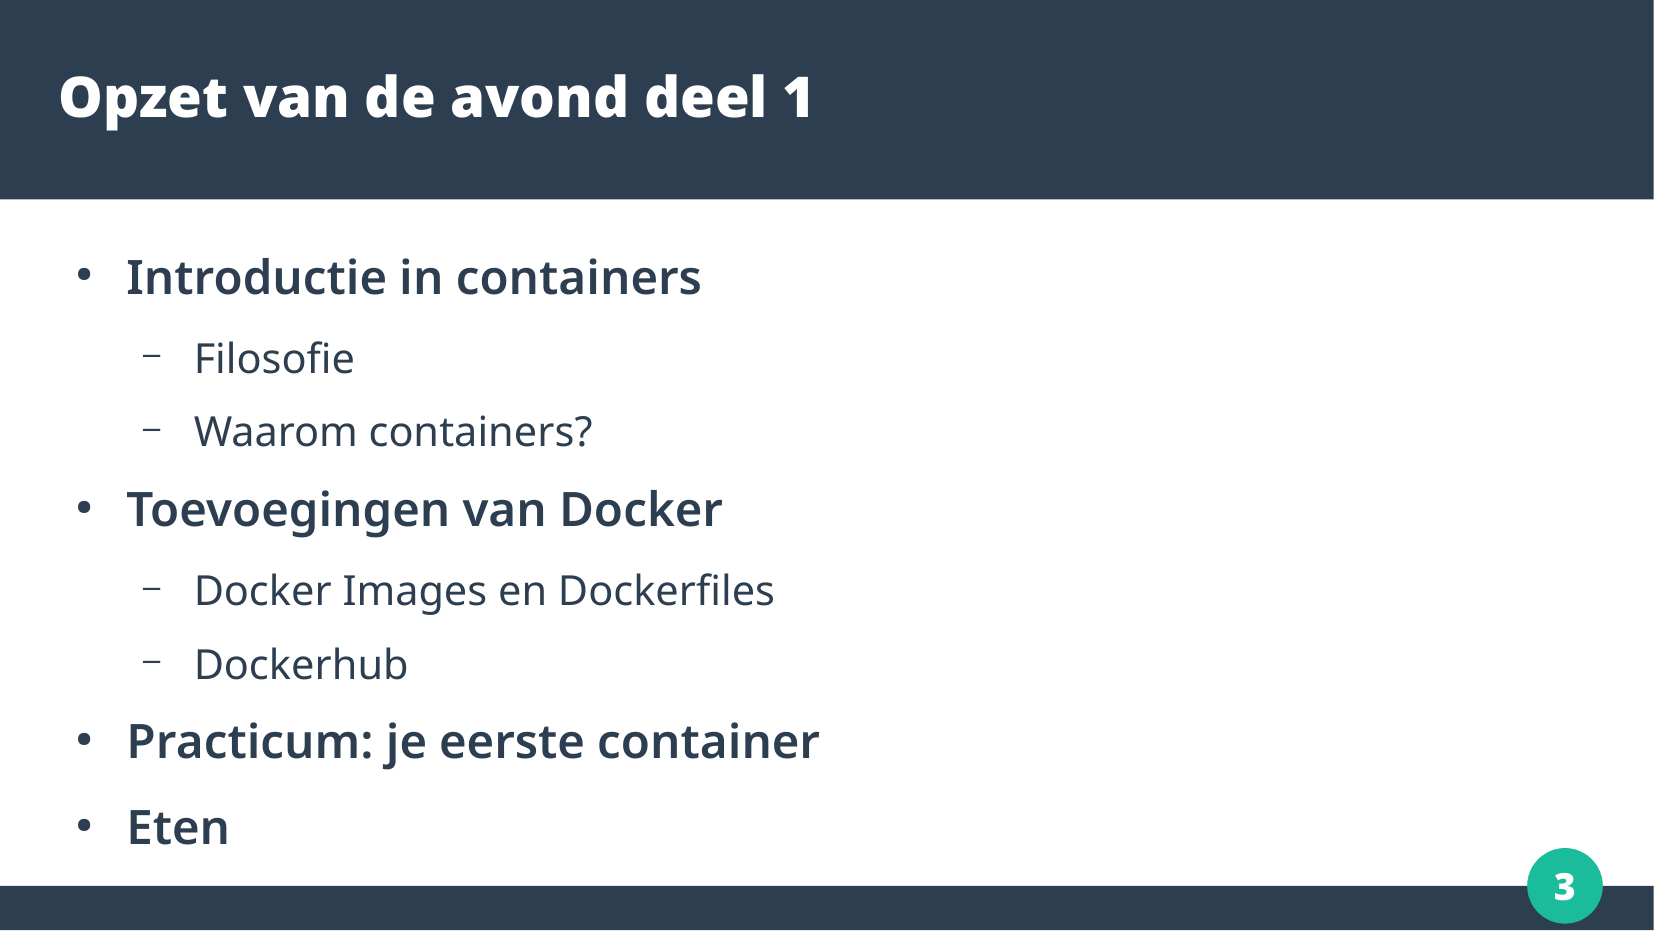

# Opzet van de avond deel 1
Introductie in containers
Filosofie
Waarom containers?
Toevoegingen van Docker
Docker Images en Dockerfiles
Dockerhub
Practicum: je eerste container
Eten